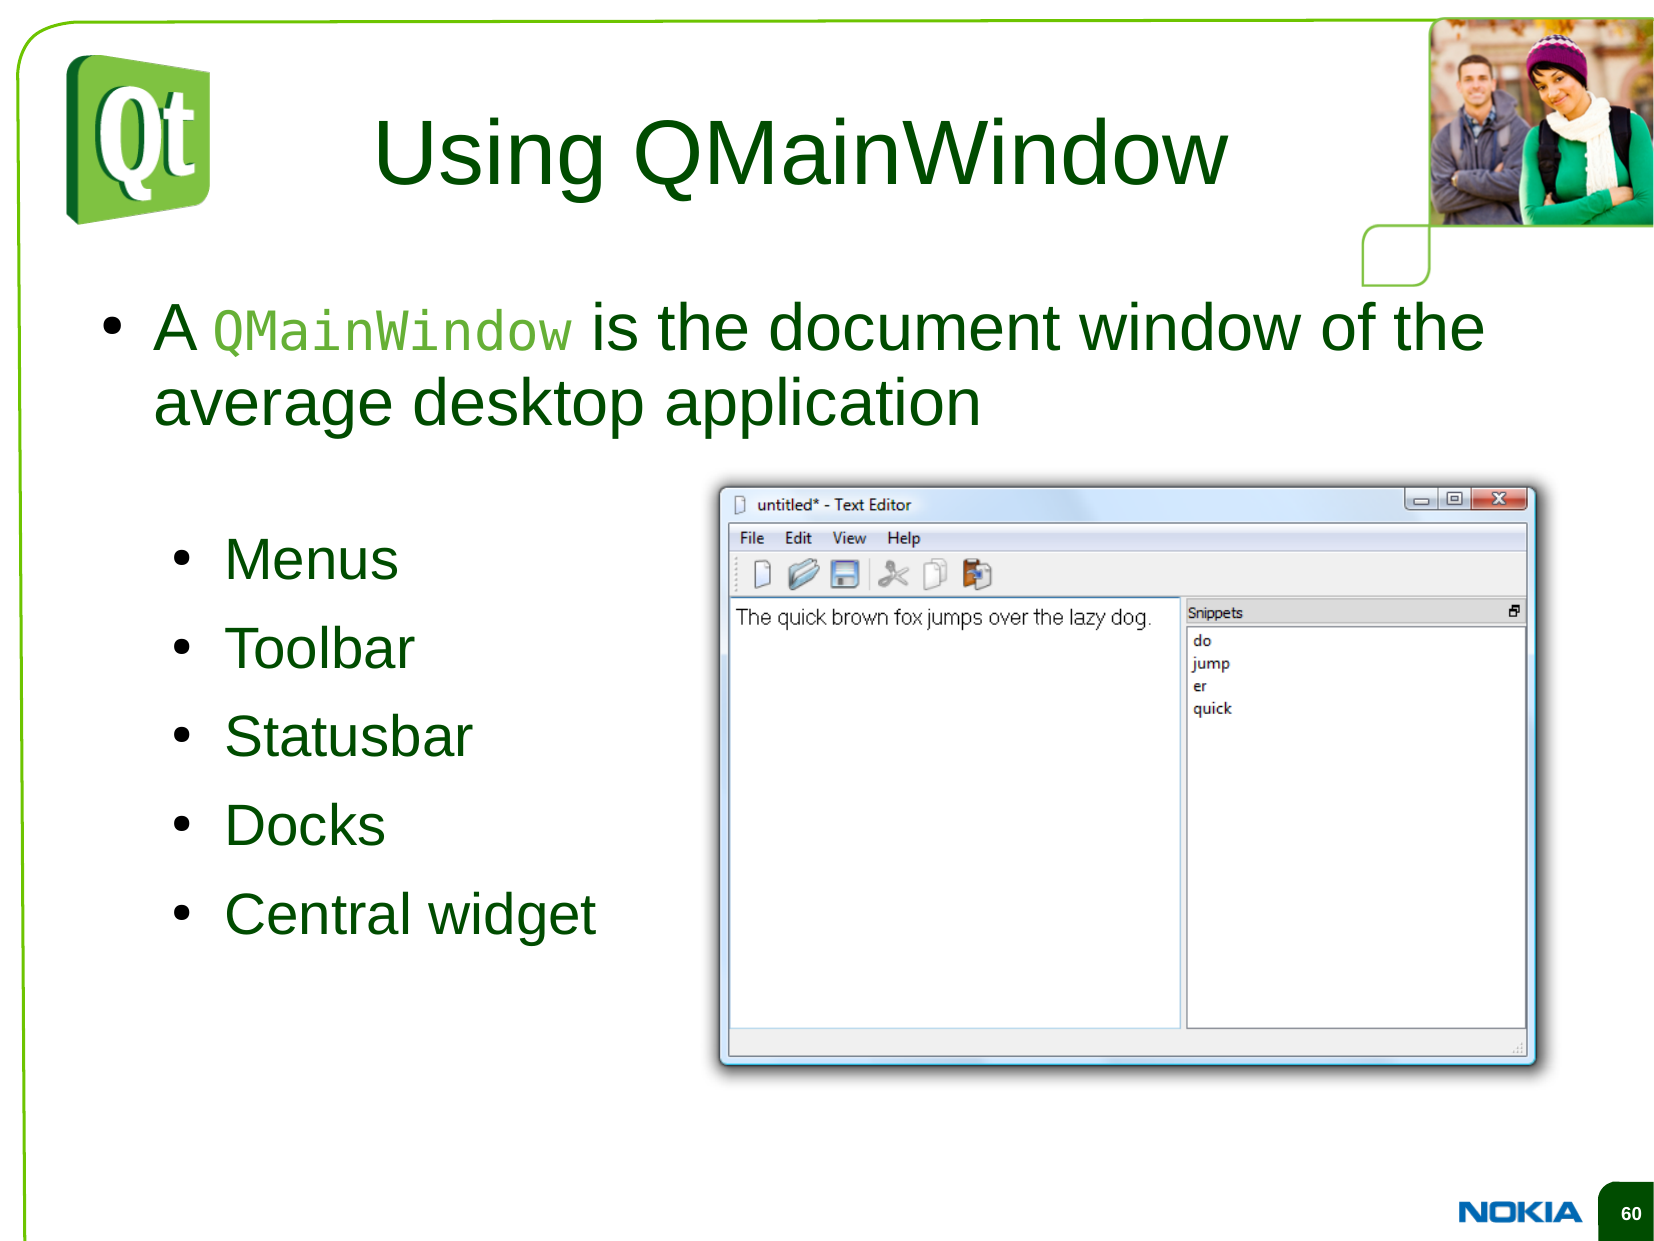

# Using QMainWindow
A QMainWindow is the document window of the average desktop application
Menus
Toolbar
Statusbar
Docks
Central widget